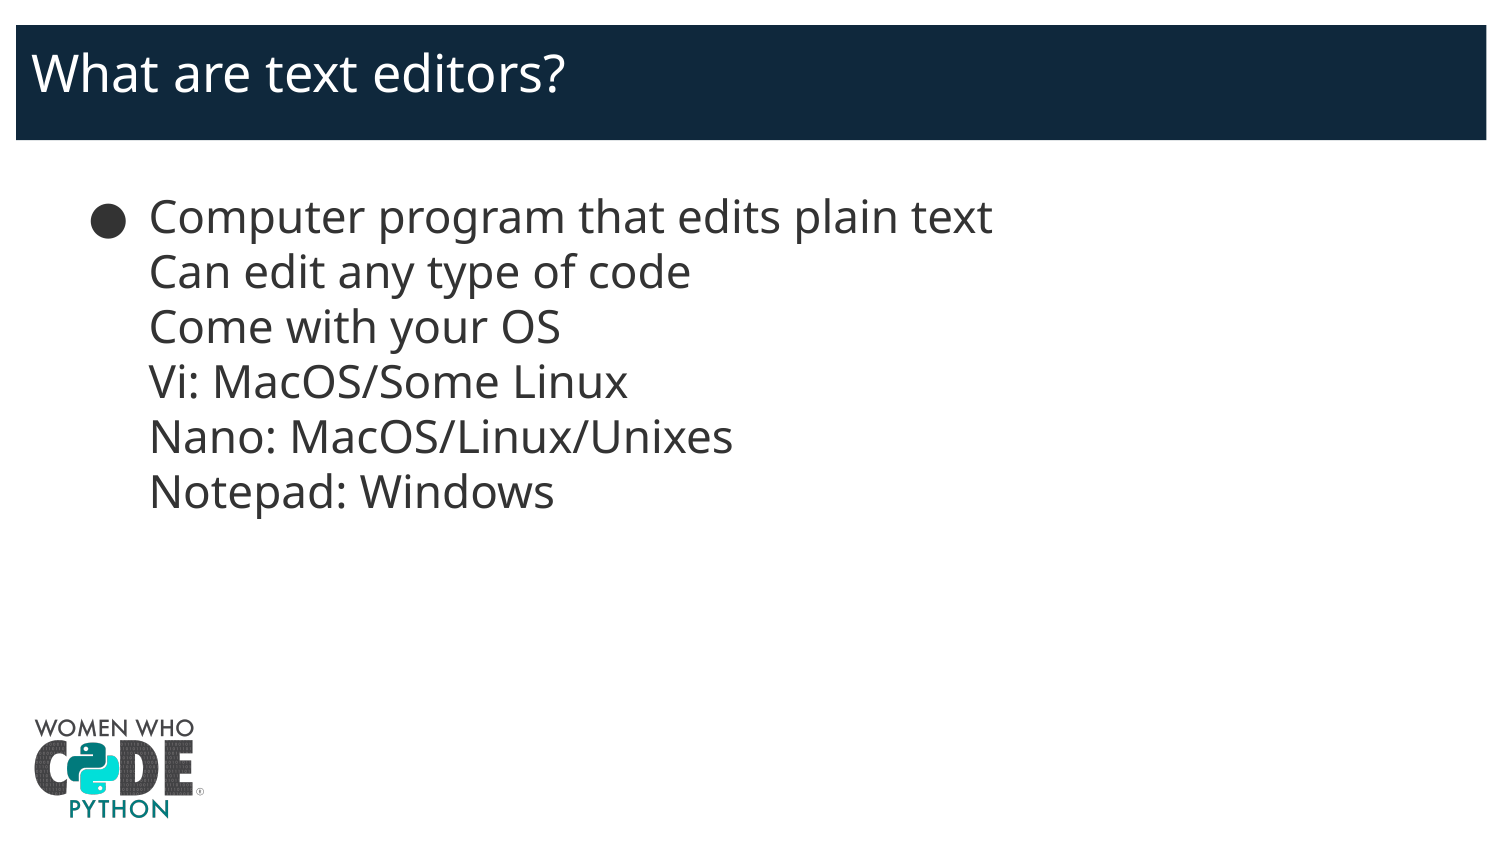

What are text editors?
# Computer program that edits plain text Can edit any type of code Come with your OS Vi: MacOS/Some Linux Nano: MacOS/Linux/Unixes Notepad: Windows